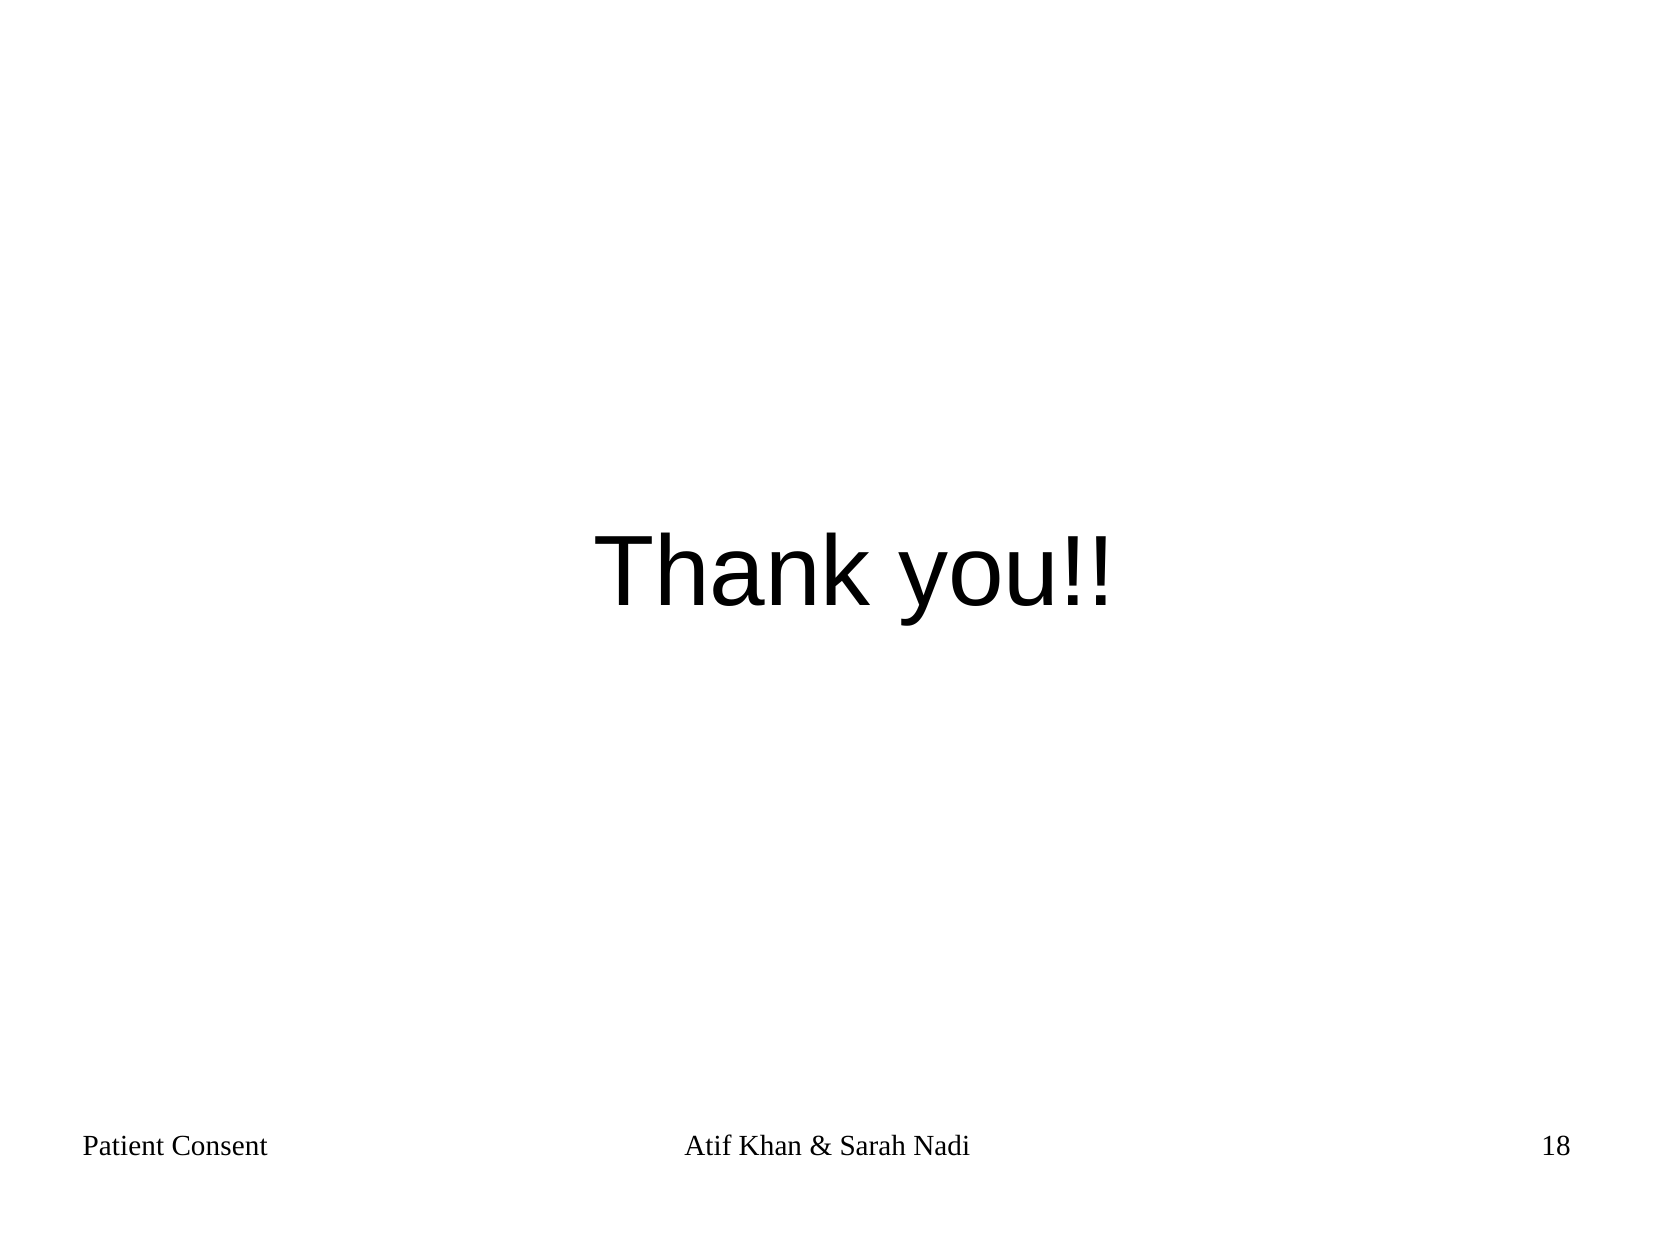

Thank you!!
Patient Consent
Atif Khan & Sarah Nadi
18